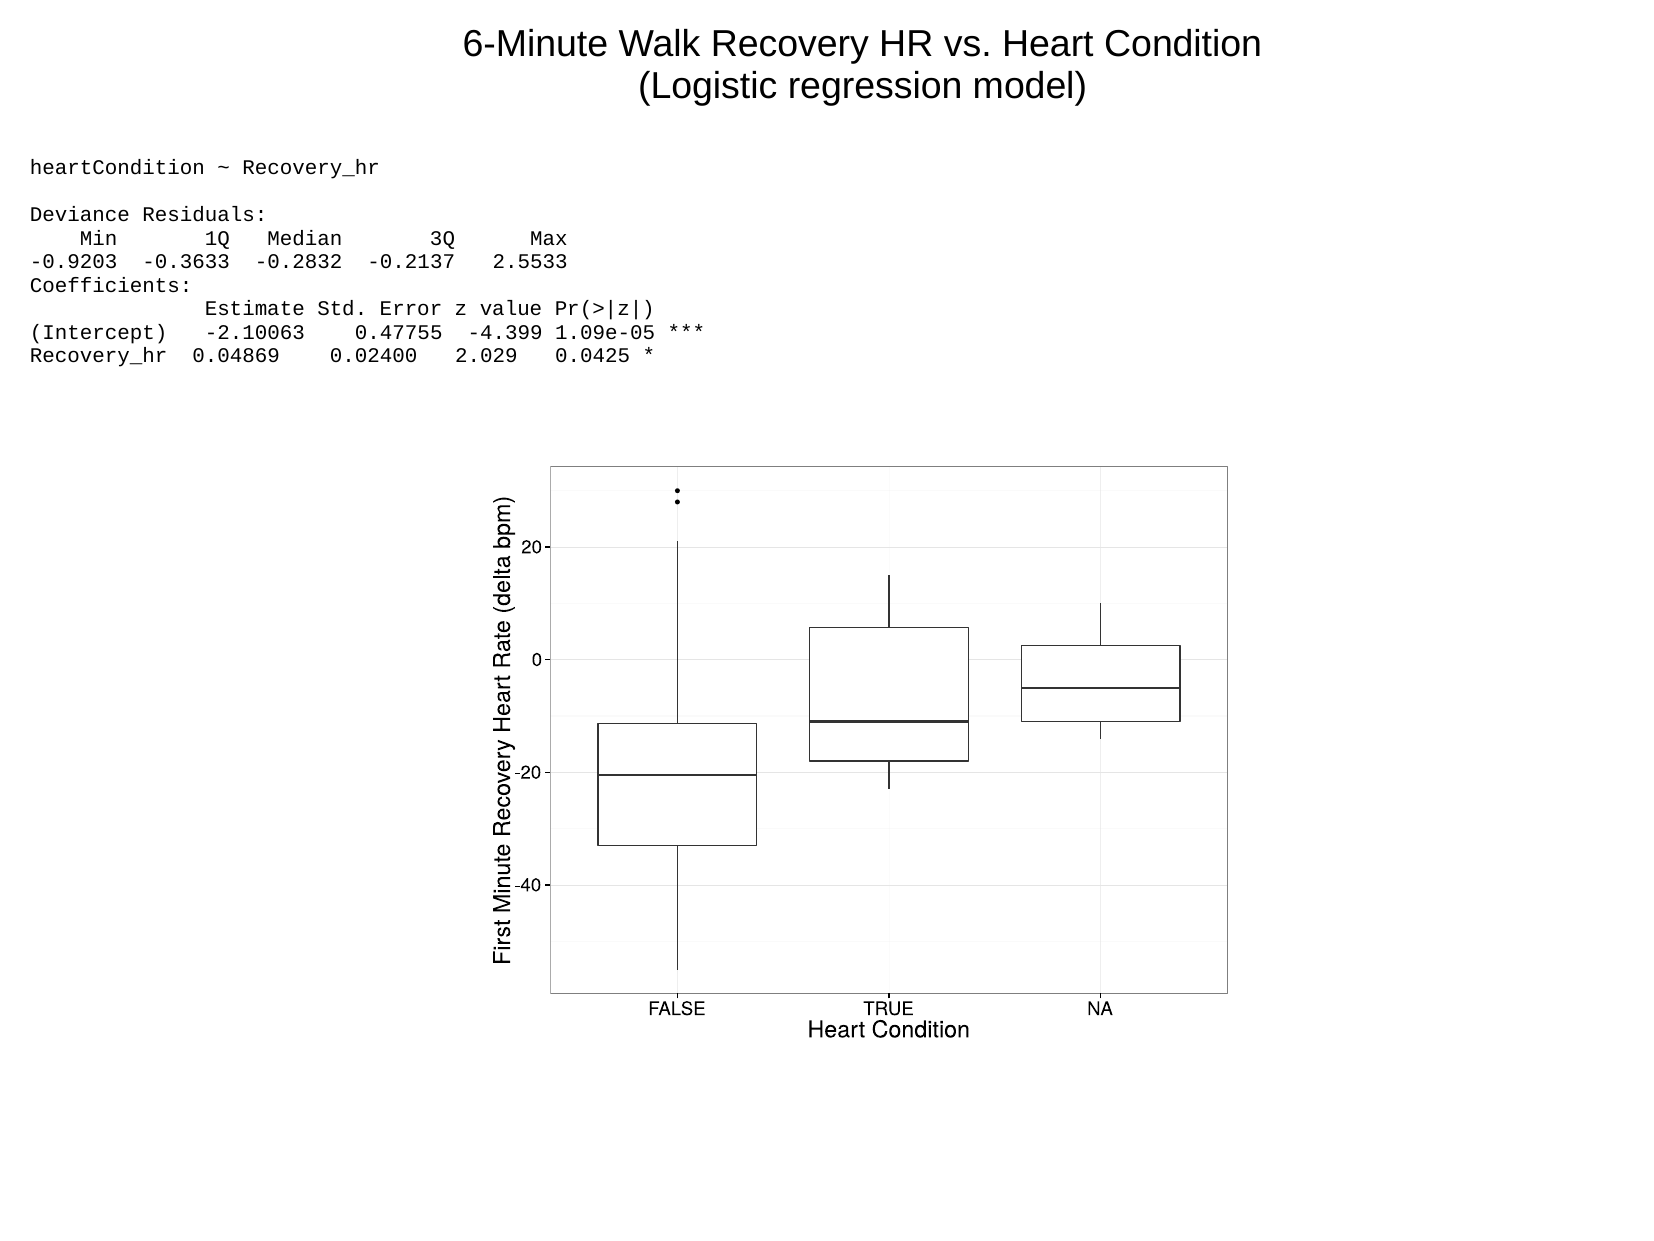

6-Minute Walk Recovery HR vs. Heart Condition
(Logistic regression model)
heartCondition ~ Recovery_hr
Deviance Residuals:
 Min 1Q Median 3Q Max
-0.9203 -0.3633 -0.2832 -0.2137 2.5533
Coefficients:
 Estimate Std. Error z value Pr(>|z|)
(Intercept) -2.10063 0.47755 -4.399 1.09e-05 ***
Recovery_hr 0.04869 0.02400 2.029 0.0425 *